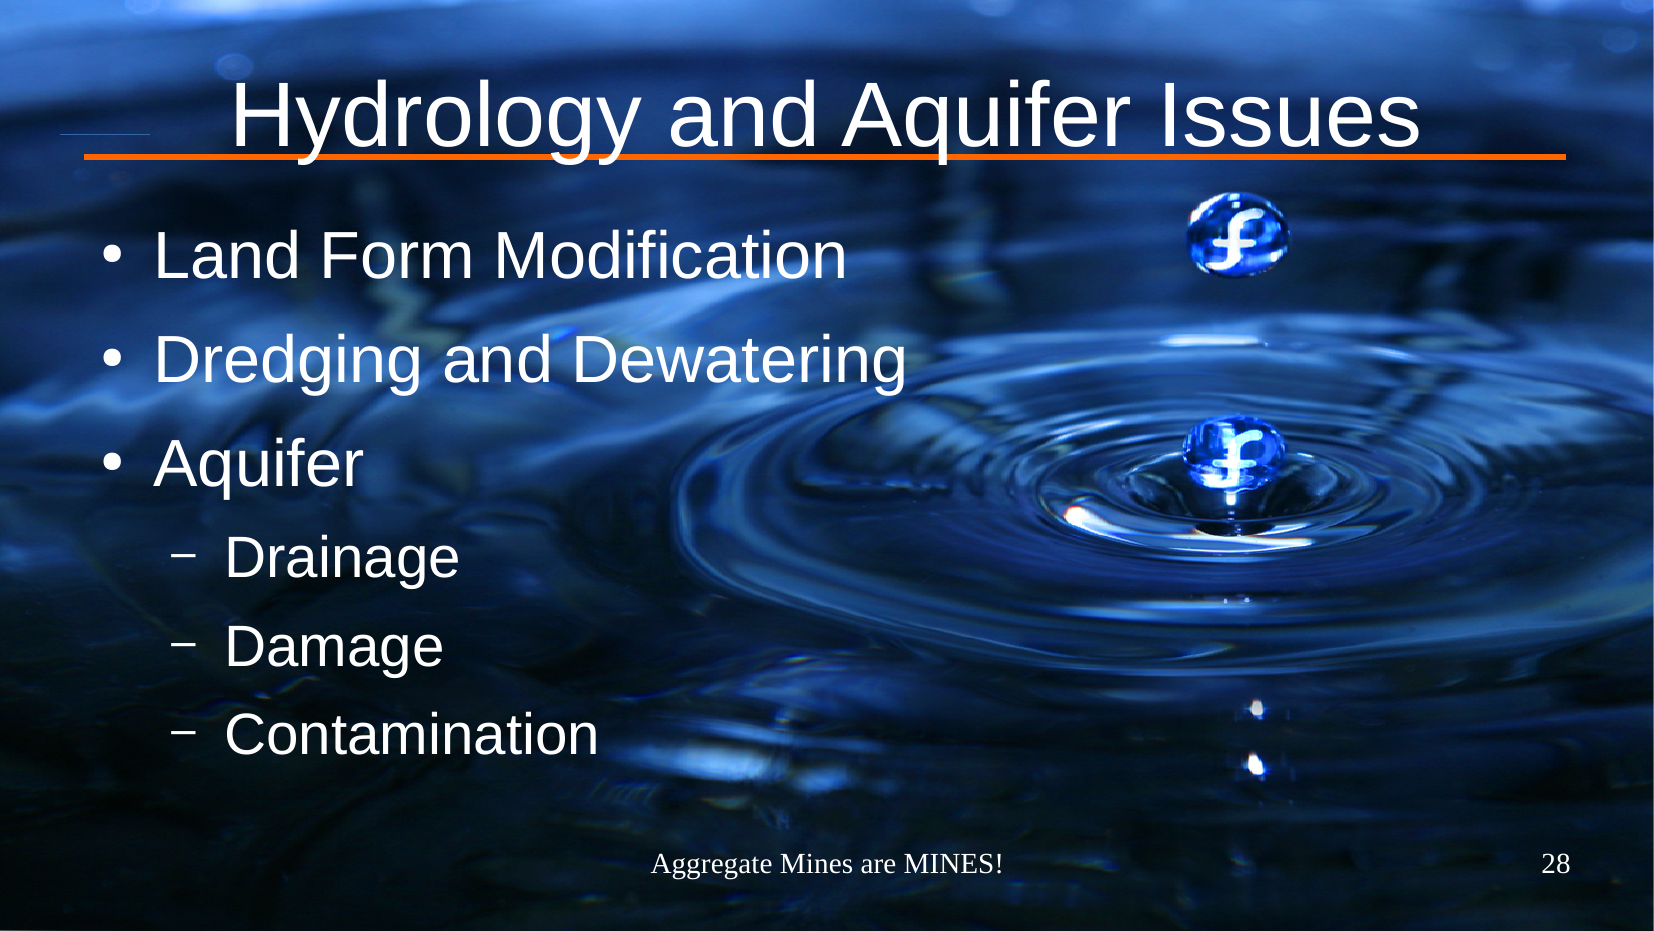

# Hydrology and Aquifer Issues
Land Form Modification
Dredging and Dewatering
Aquifer
Drainage
Damage
Contamination
Aggregate Mines are MINES!
28